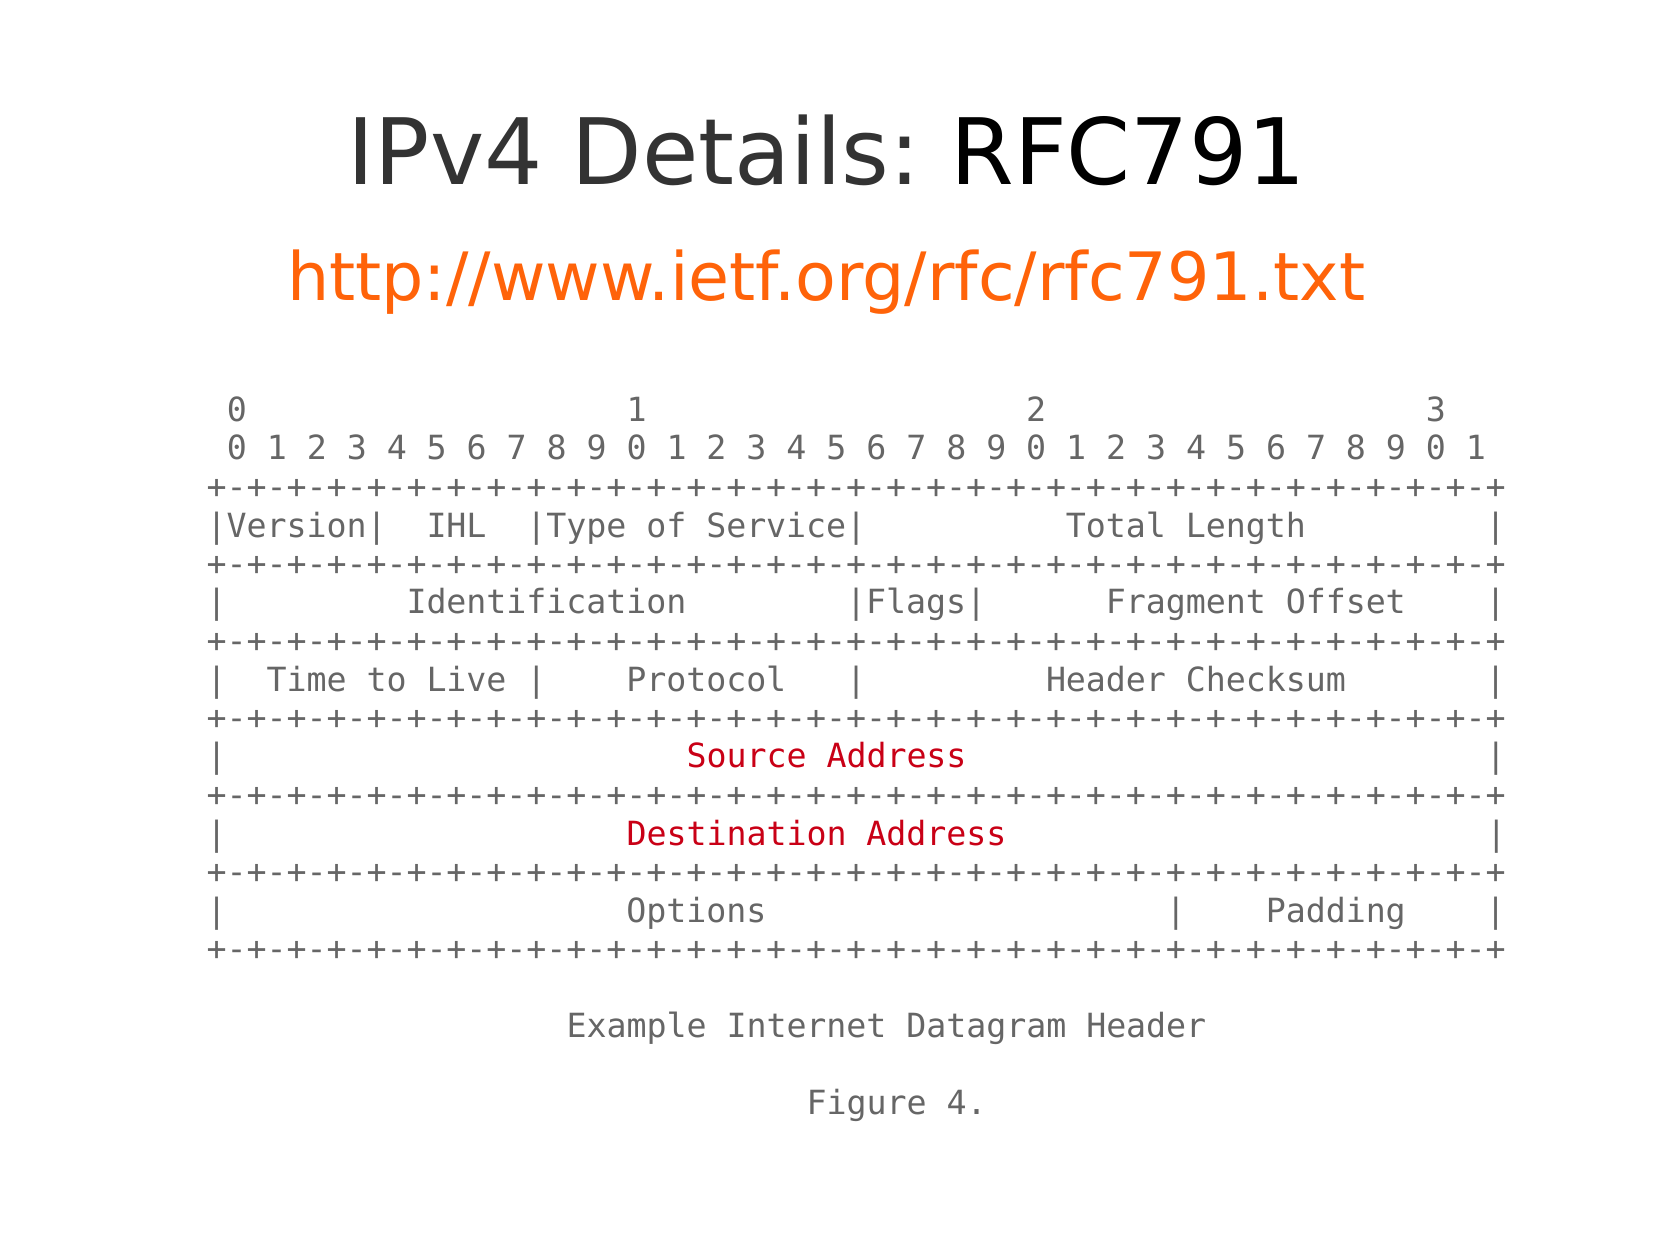

# IPv4 Details: RFC791
http://www.ietf.org/rfc/rfc791.txt
 0 1 2 3
 0 1 2 3 4 5 6 7 8 9 0 1 2 3 4 5 6 7 8 9 0 1 2 3 4 5 6 7 8 9 0 1
 +-+-+-+-+-+-+-+-+-+-+-+-+-+-+-+-+-+-+-+-+-+-+-+-+-+-+-+-+-+-+-+-+
 |Version| IHL |Type of Service| Total Length |
 +-+-+-+-+-+-+-+-+-+-+-+-+-+-+-+-+-+-+-+-+-+-+-+-+-+-+-+-+-+-+-+-+
 | Identification |Flags| Fragment Offset |
 +-+-+-+-+-+-+-+-+-+-+-+-+-+-+-+-+-+-+-+-+-+-+-+-+-+-+-+-+-+-+-+-+
 | Time to Live | Protocol | Header Checksum |
 +-+-+-+-+-+-+-+-+-+-+-+-+-+-+-+-+-+-+-+-+-+-+-+-+-+-+-+-+-+-+-+-+
 | Source Address |
 +-+-+-+-+-+-+-+-+-+-+-+-+-+-+-+-+-+-+-+-+-+-+-+-+-+-+-+-+-+-+-+-+
 | Destination Address |
 +-+-+-+-+-+-+-+-+-+-+-+-+-+-+-+-+-+-+-+-+-+-+-+-+-+-+-+-+-+-+-+-+
 | Options | Padding |
 +-+-+-+-+-+-+-+-+-+-+-+-+-+-+-+-+-+-+-+-+-+-+-+-+-+-+-+-+-+-+-+-+
 Example Internet Datagram Header
 Figure 4.